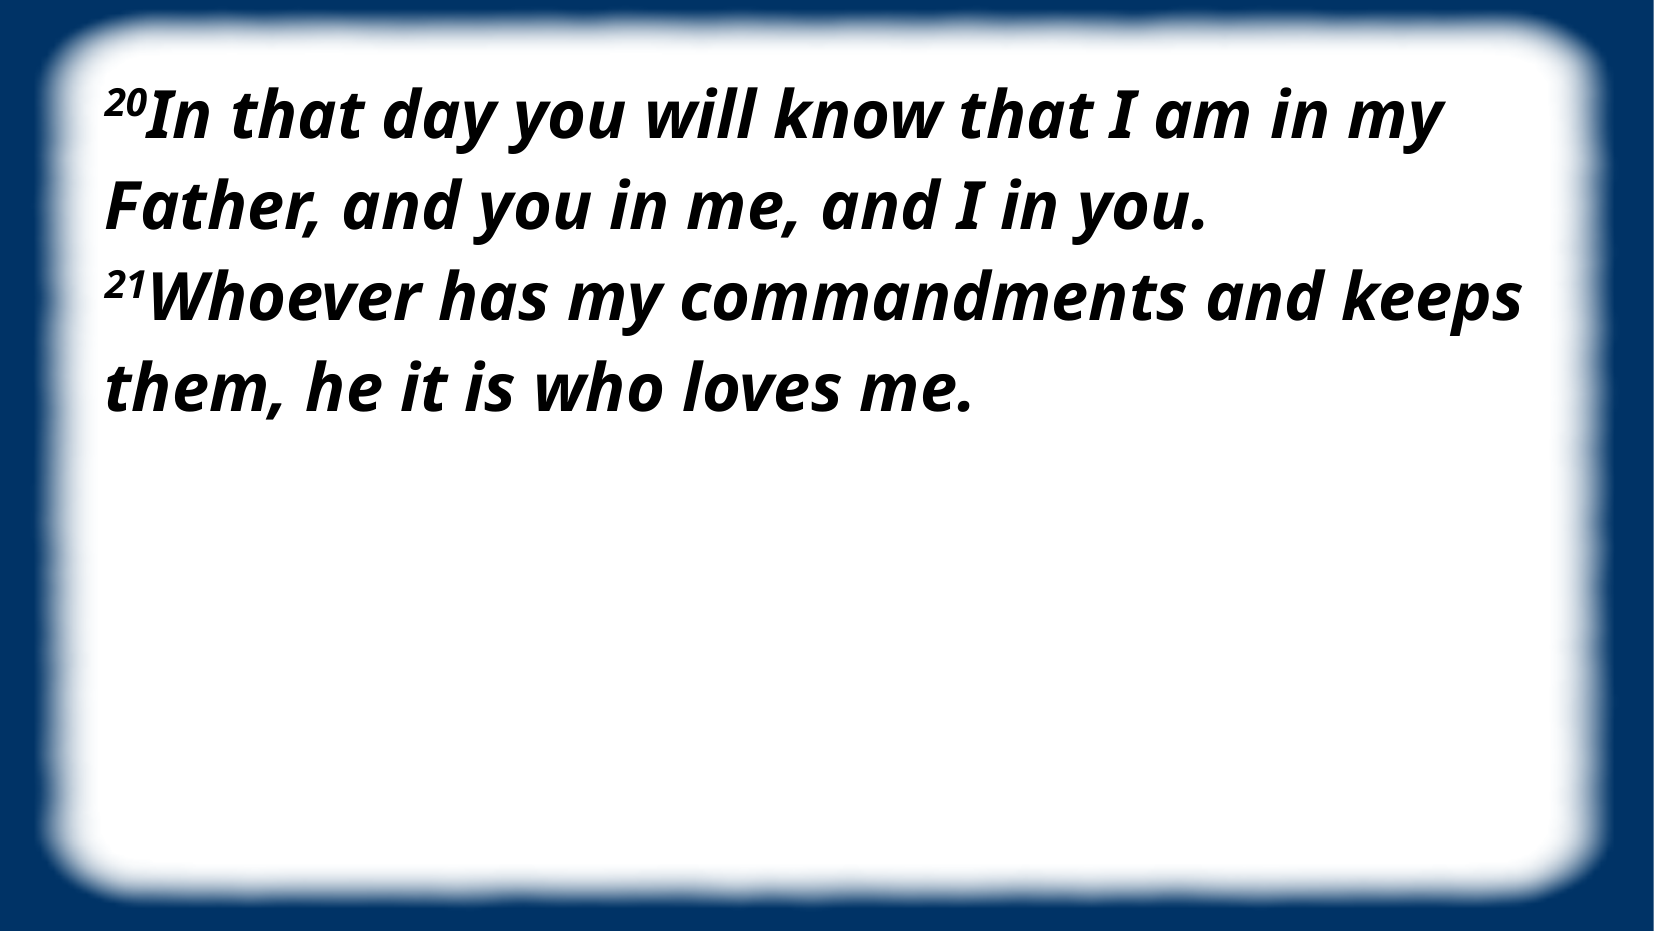

20In that day you will know that I am in my Father, and you in me, and I in you. 21Whoever has my commandments and keeps them, he it is who loves me.